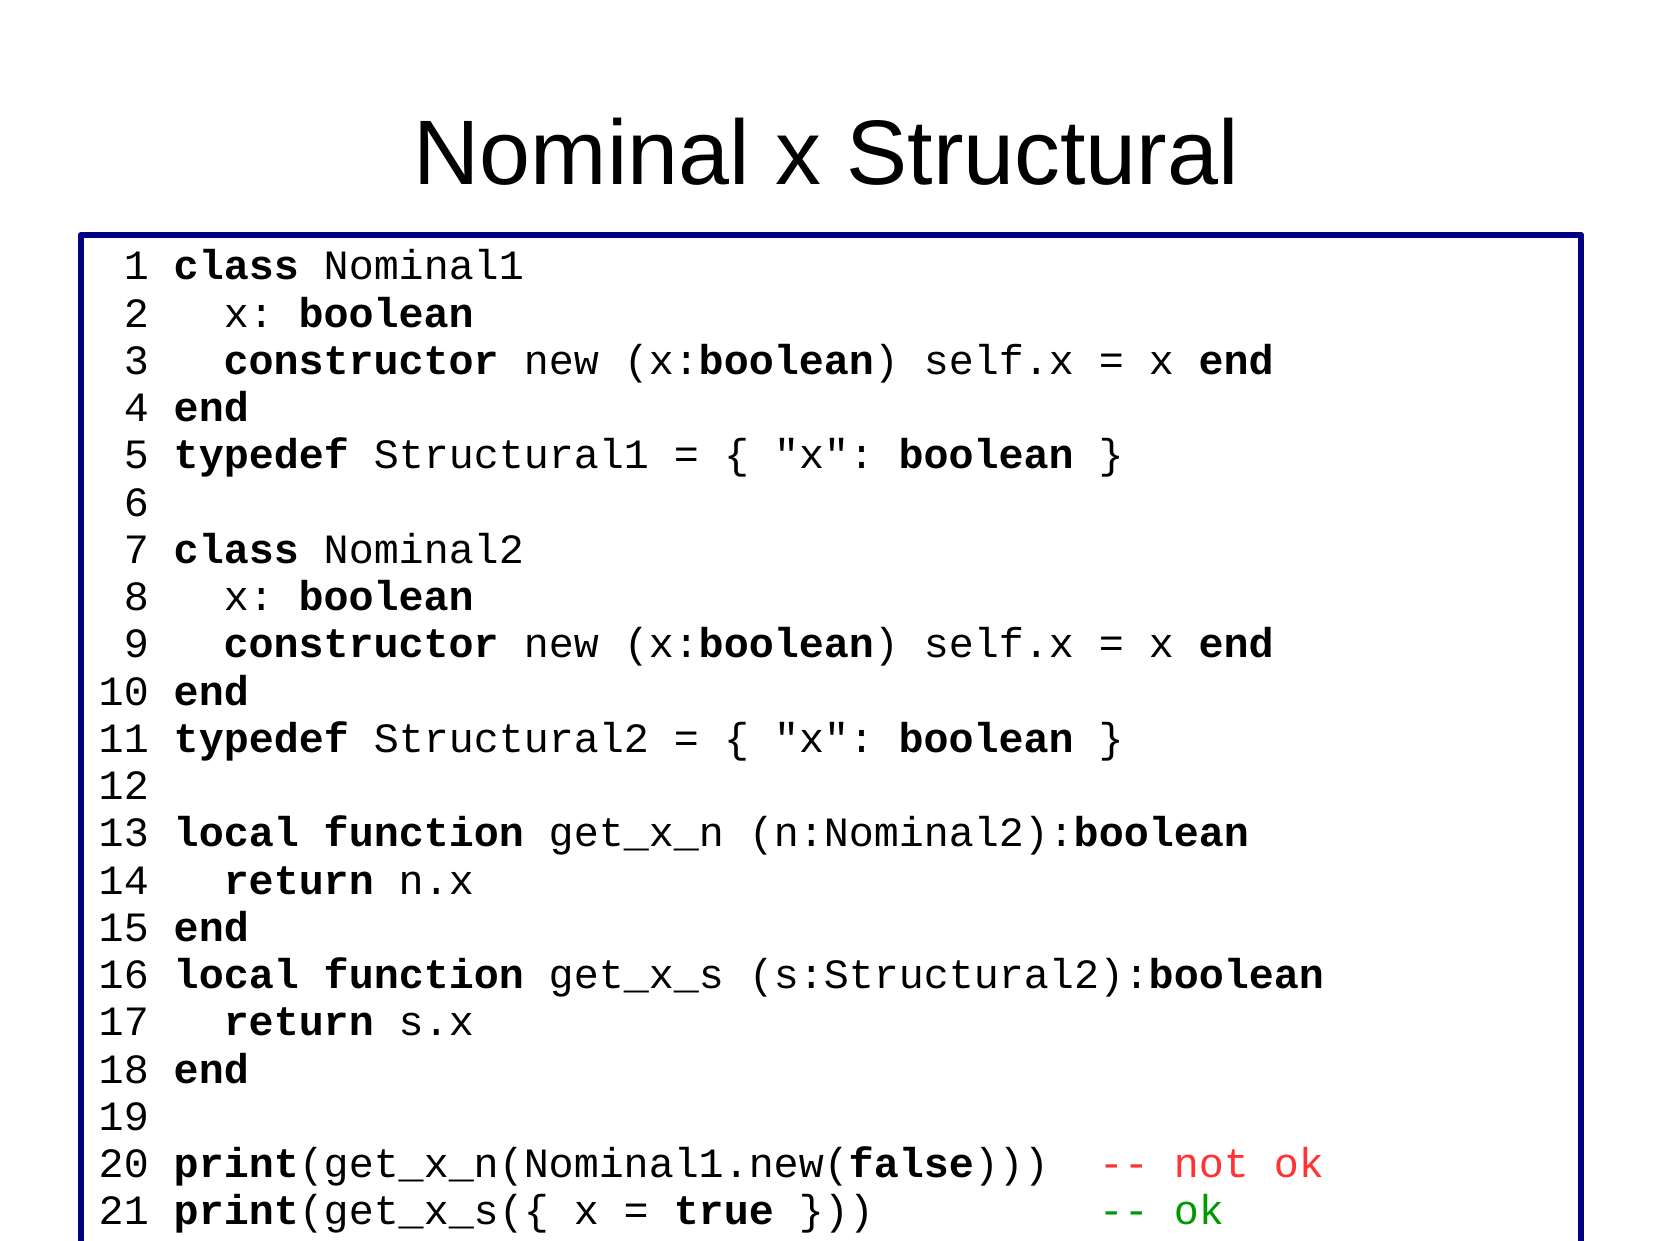

# Nominal x Structural
 1 class Nominal1
 2 x: boolean
 3 constructor new (x:boolean) self.x = x end
 4 end
 5 typedef Structural1 = { "x": boolean }
 6
 7 class Nominal2
 8 x: boolean
 9 constructor new (x:boolean) self.x = x end
10 end
11 typedef Structural2 = { "x": boolean }
12
13 local function get_x_n (n:Nominal2):boolean
14 return n.x
15 end
16 local function get_x_s (s:Structural2):boolean
17 return s.x
18 end
19
20 print(get_x_n(Nominal1.new(false))) -- not ok
21 print(get_x_s({ x = true })) -- ok